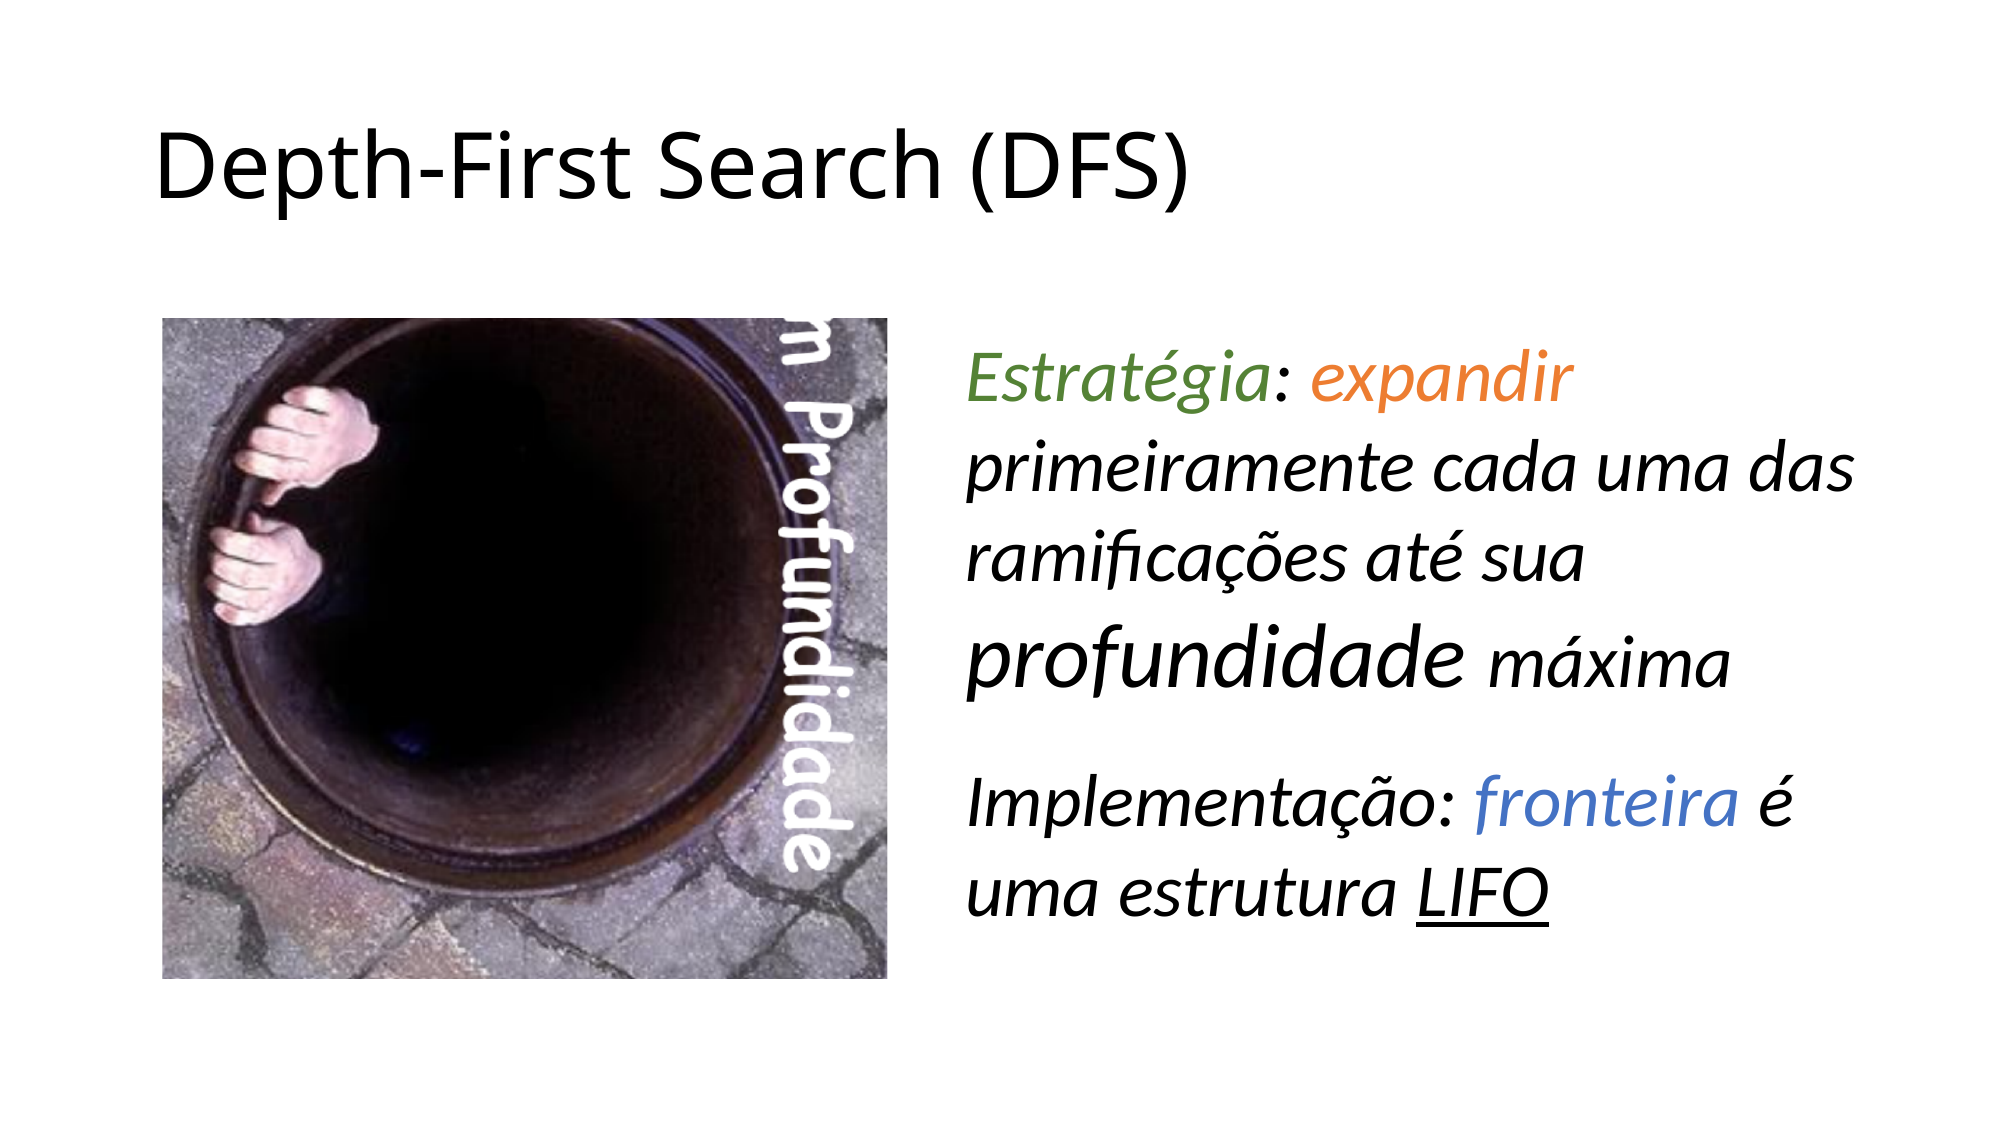

# Depth-First Search (DFS)
Estratégia: expandir primeiramente cada uma das ramificações até sua profundidade máxima
Implementação: fronteira é uma estrutura LIFO